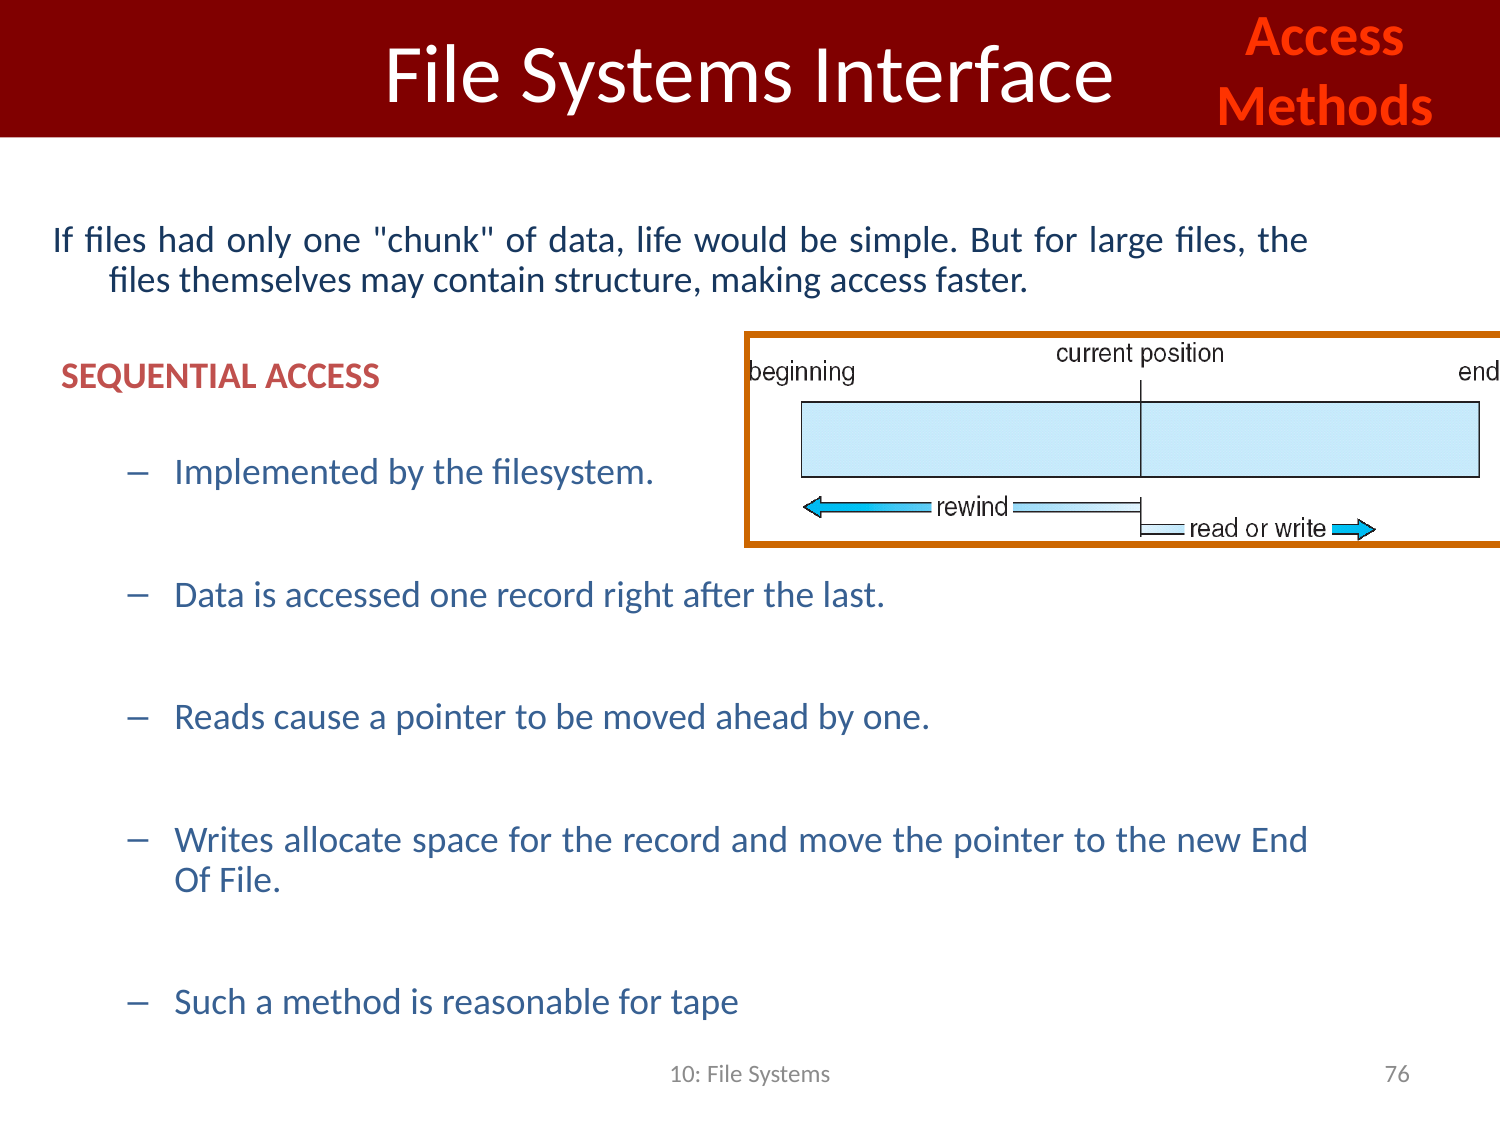

File Systems Interface
Access
Methods
# If files had only one "chunk" of data, life would be simple. But for large files, the files themselves may contain structure, making access faster.
 SEQUENTIAL ACCESS
Implemented by the filesystem.
Data is accessed one record right after the last.
Reads cause a pointer to be moved ahead by one.
Writes allocate space for the record and move the pointer to the new End Of File.
Such a method is reasonable for tape
10: File Systems
76